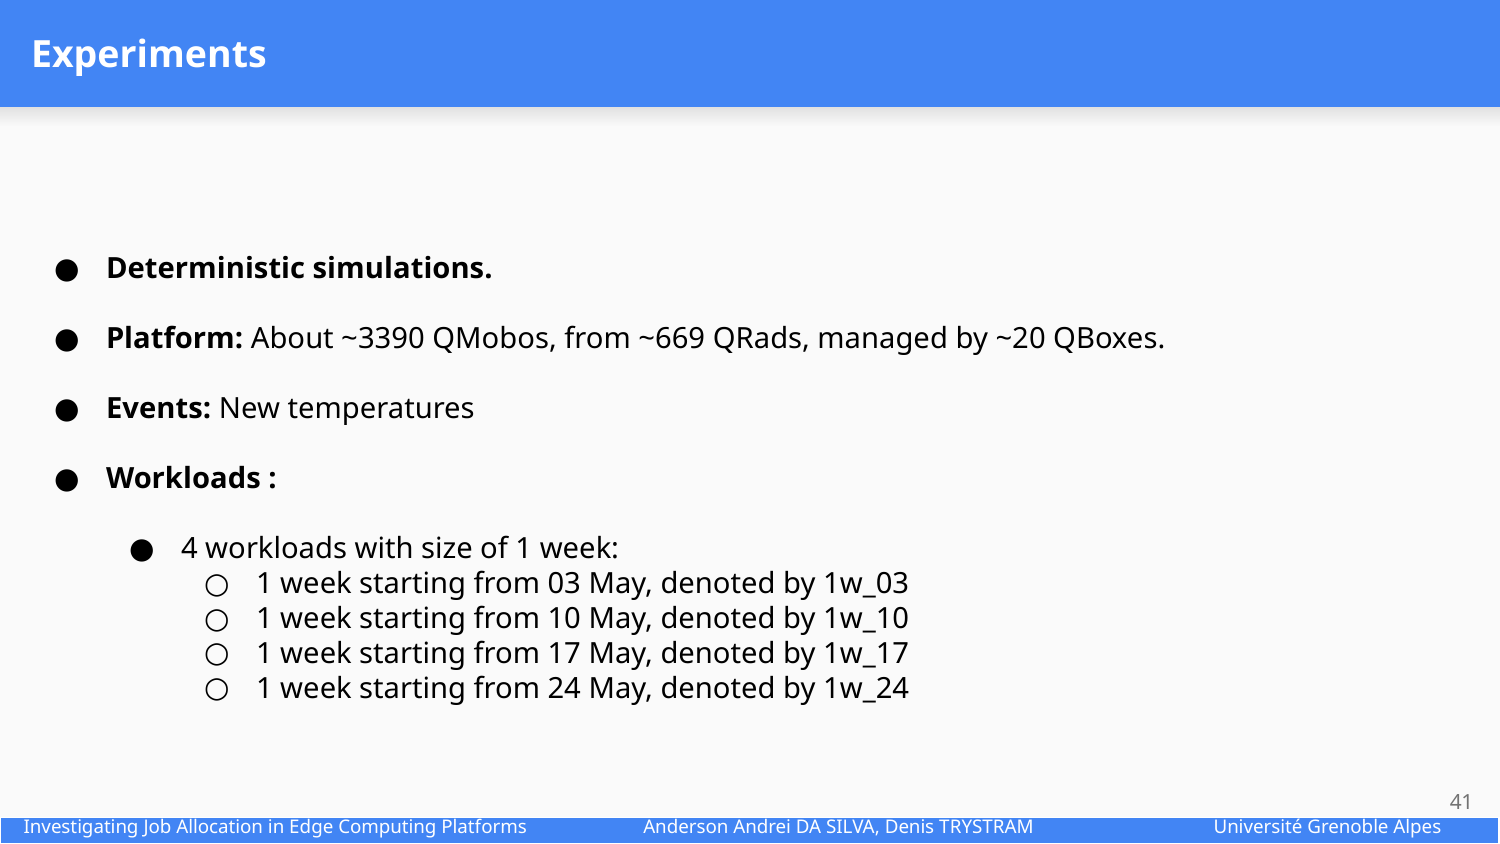

# Experiments
Deterministic simulations.
Platform: About ~3390 QMobos, from ~669 QRads, managed by ~20 QBoxes.
Events: New temperatures
Workloads :
4 workloads with size of 1 week:
1 week starting from 03 May, denoted by 1w_03
1 week starting from 10 May, denoted by 1w_10
1 week starting from 17 May, denoted by 1w_17
1 week starting from 24 May, denoted by 1w_24
Investigating Job Allocation in Edge Computing Platforms
Anderson Andrei DA SILVA, Denis TRYSTRAM
Université Grenoble Alpes